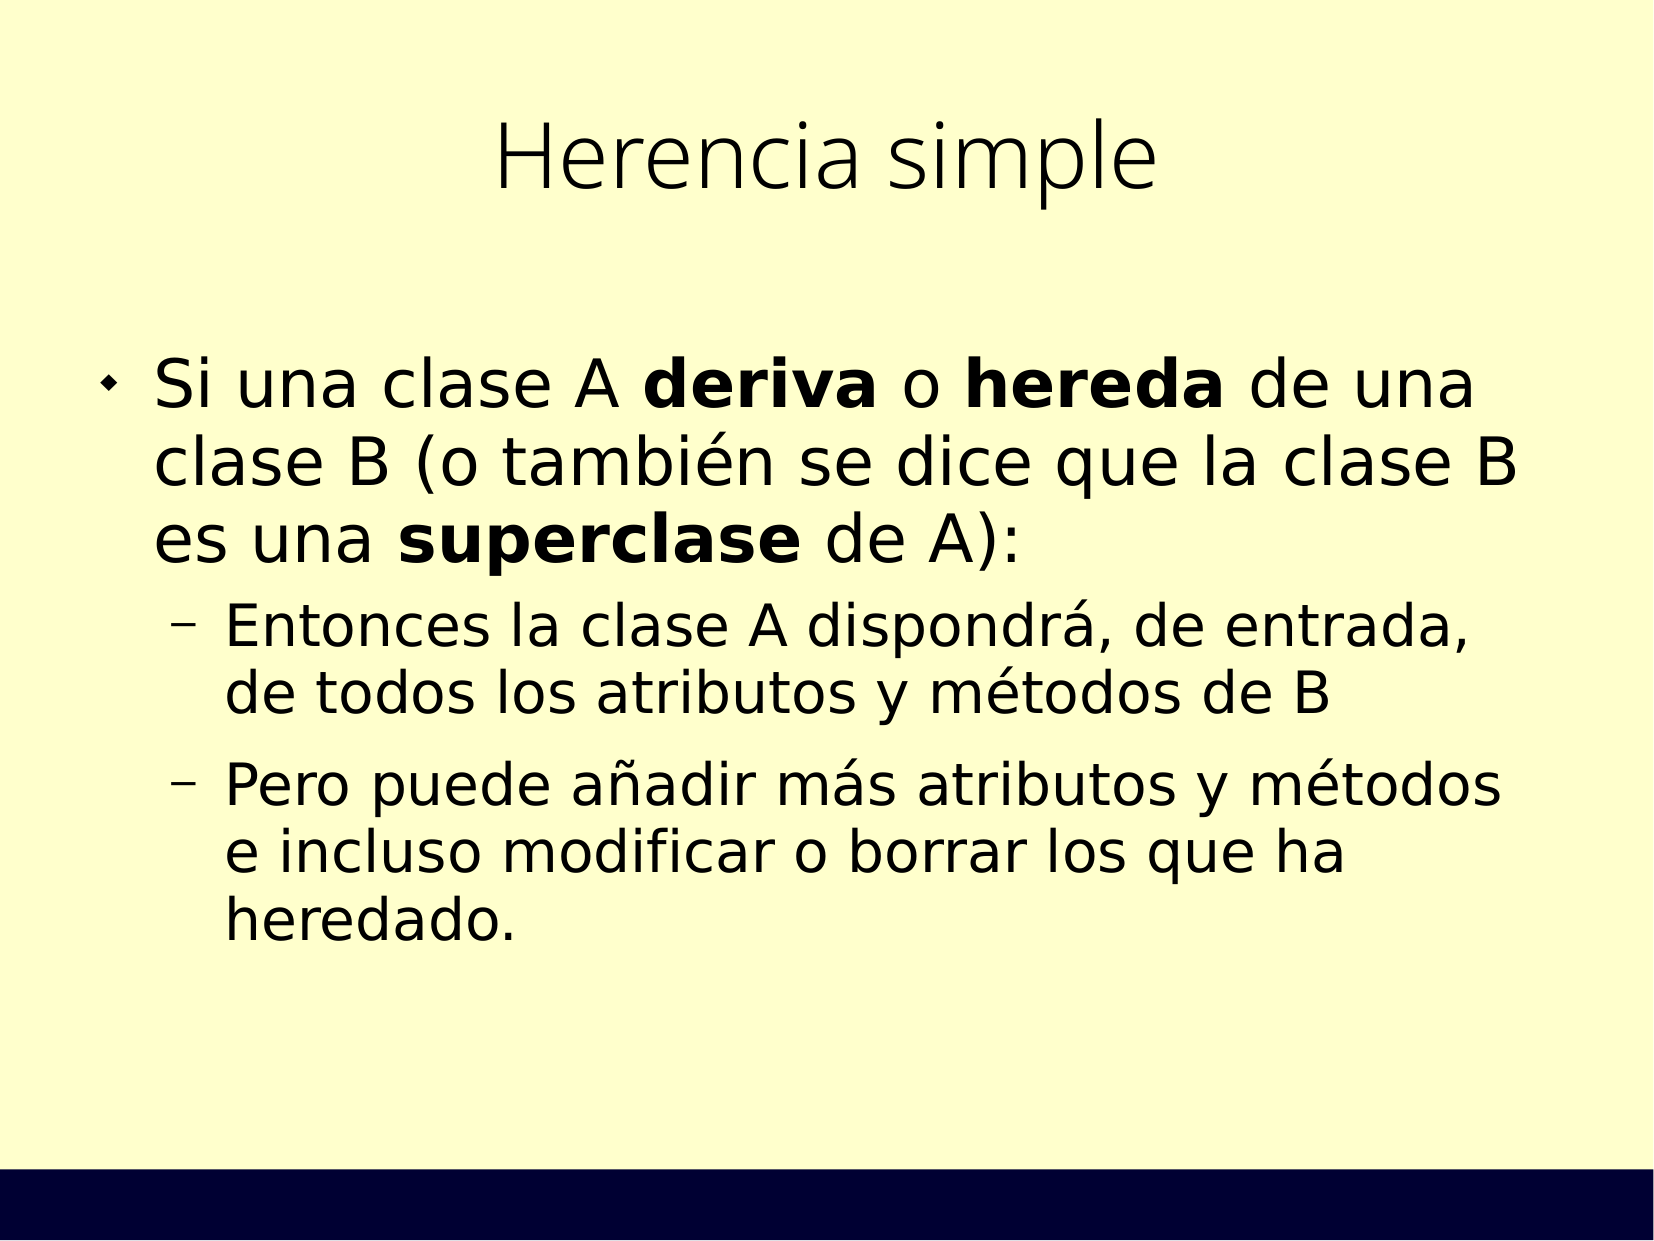

# Herencia simple
Si una clase A deriva o hereda de una clase B (o también se dice que la clase B es una superclase de A):
Entonces la clase A dispondrá, de entrada, de todos los atributos y métodos de B
Pero puede añadir más atributos y métodos e incluso modificar o borrar los que ha heredado.